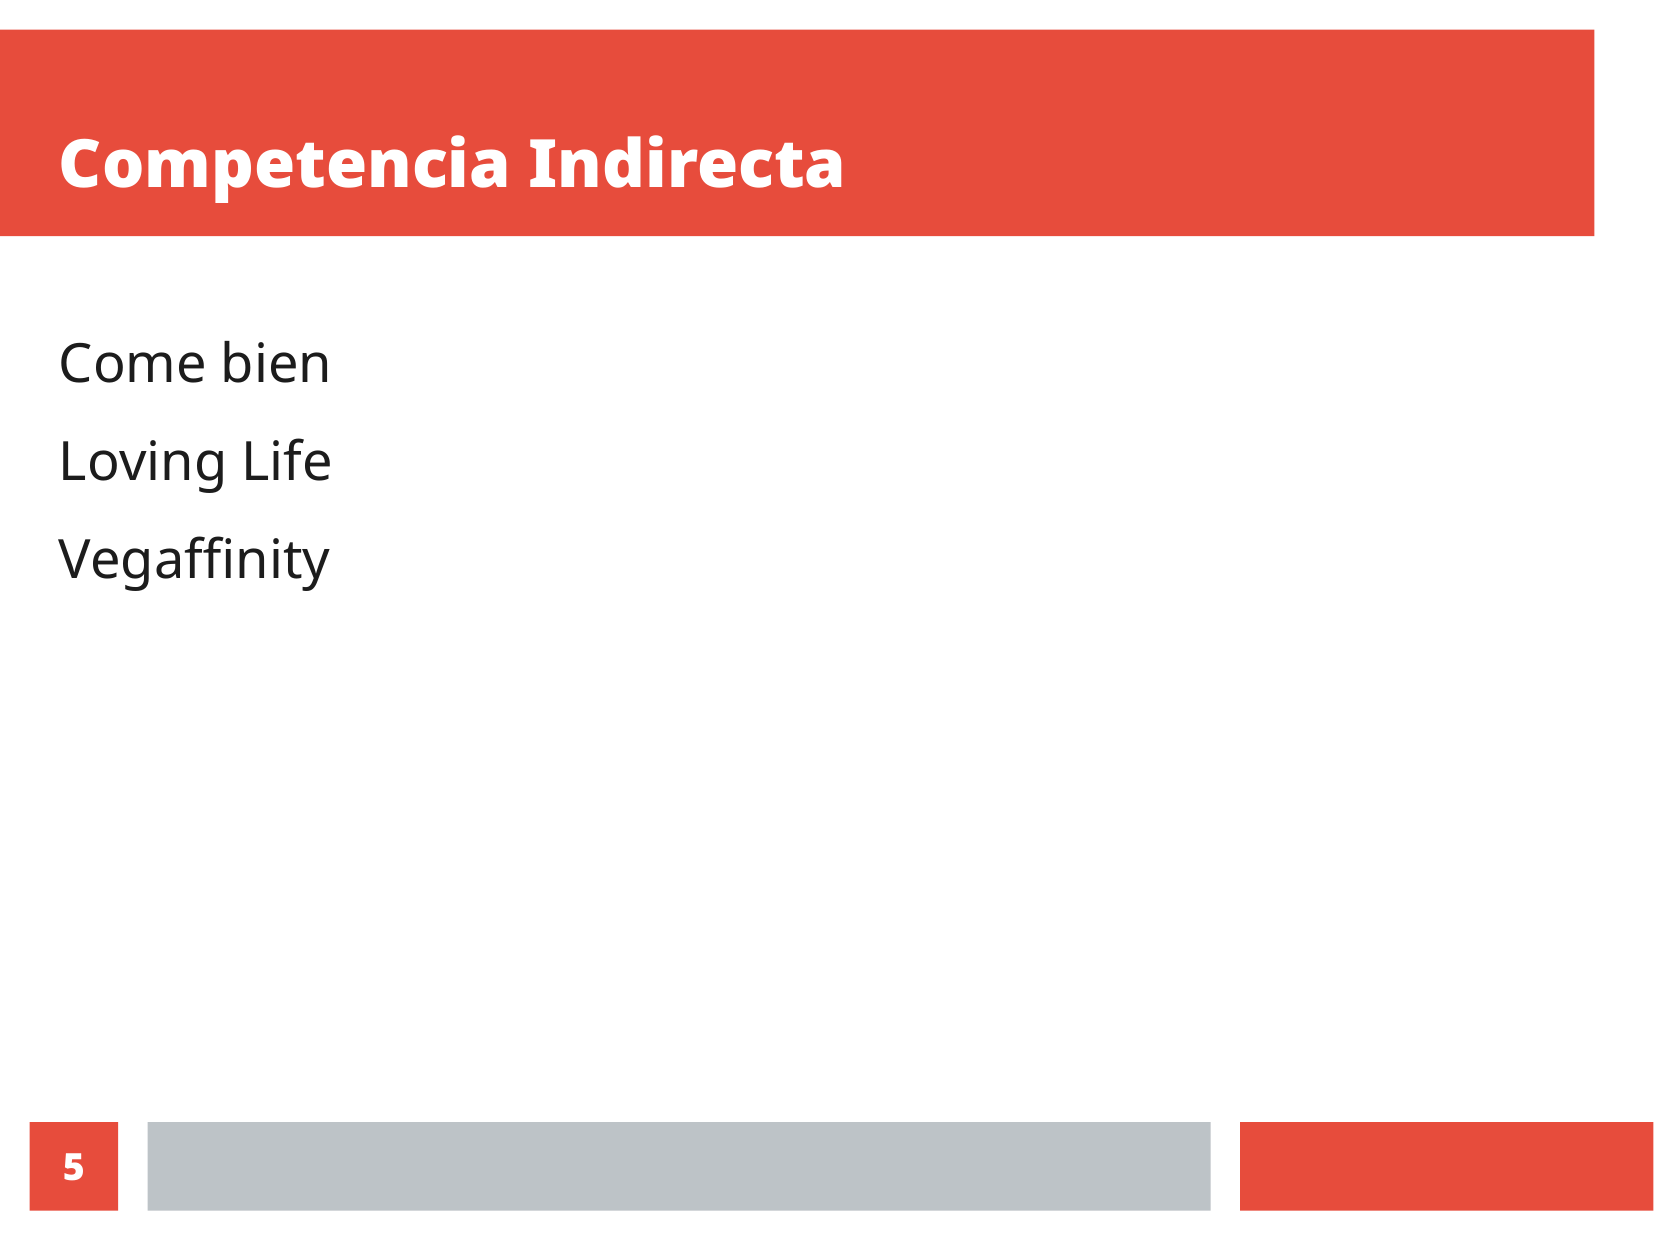

# Competencia Indirecta
Come bien
Loving Life
Vegaffinity
5